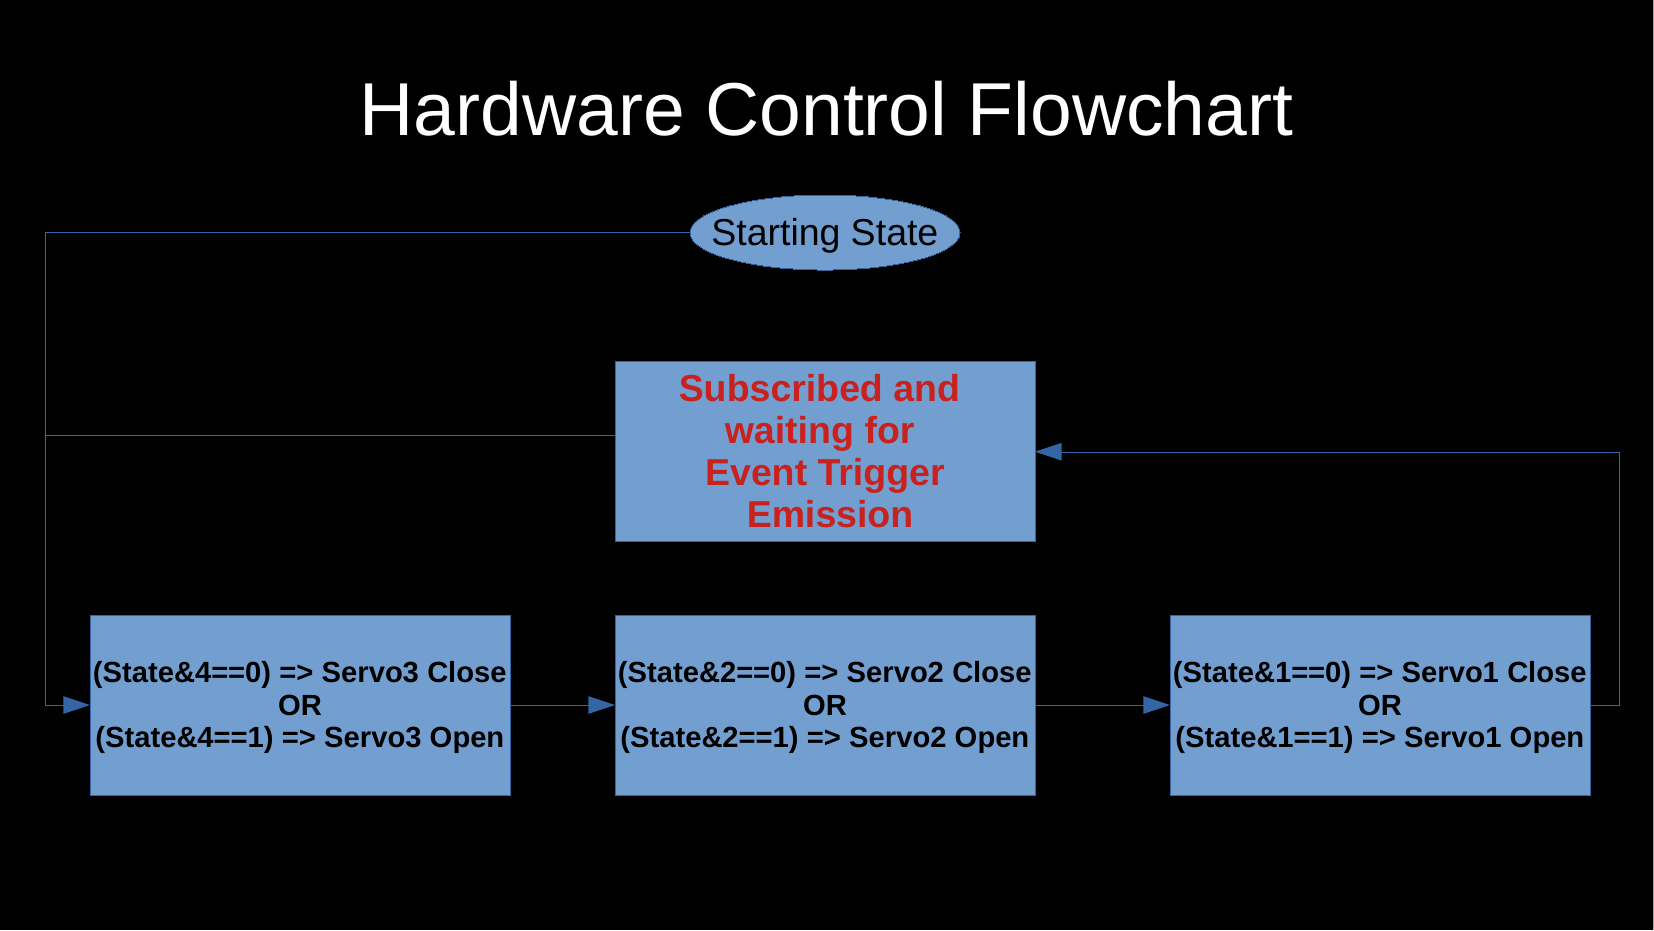

Hardware Control Flowchart
Starting State
Subscribed and
waiting for
Event Trigger
 Emission
(State&4==0) => Servo3 Close
OR
(State&4==1) => Servo3 Open
(State&2==0) => Servo2 Close
OR
(State&2==1) => Servo2 Open
(State&1==0) => Servo1 Close
OR
(State&1==1) => Servo1 Open